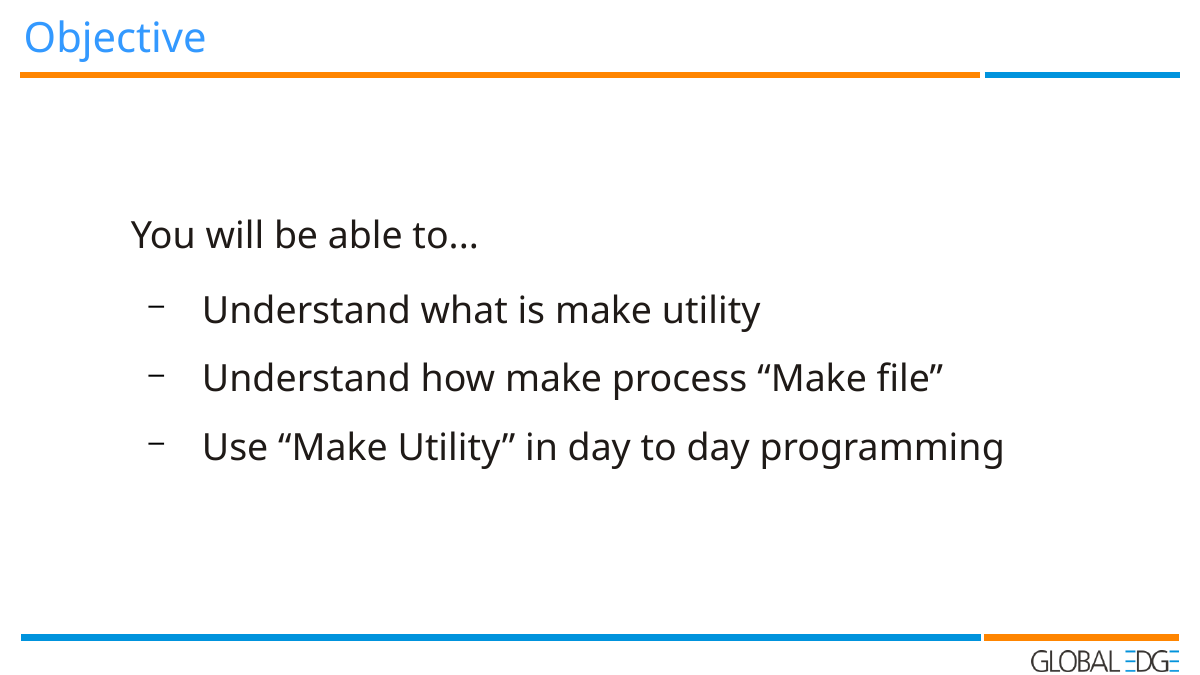

# Objective
You will be able to...
Understand what is make utility
Understand how make process “Make file”
Use “Make Utility” in day to day programming